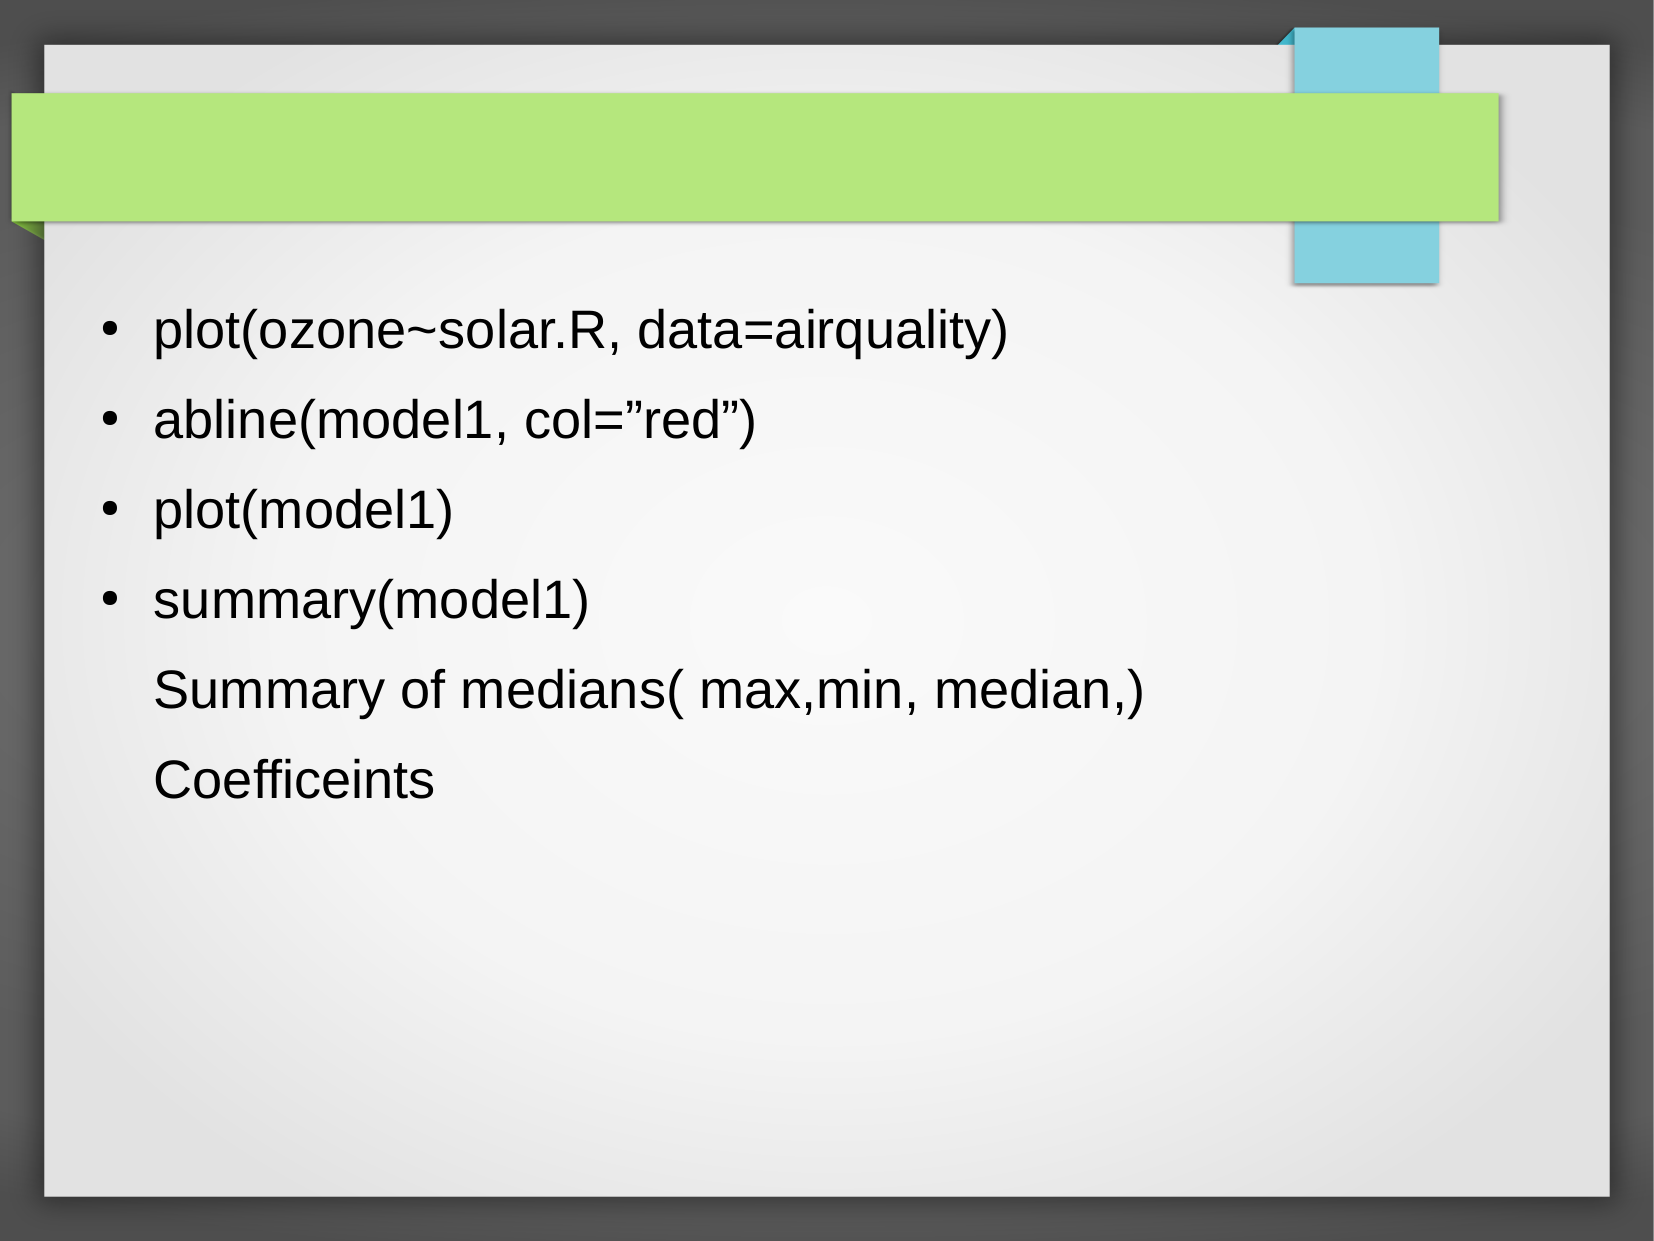

#
plot(ozone~solar.R, data=airquality)
abline(model1, col=”red”)
plot(model1)
summary(model1)
Summary of medians( max,min, median,)
Coefficeints